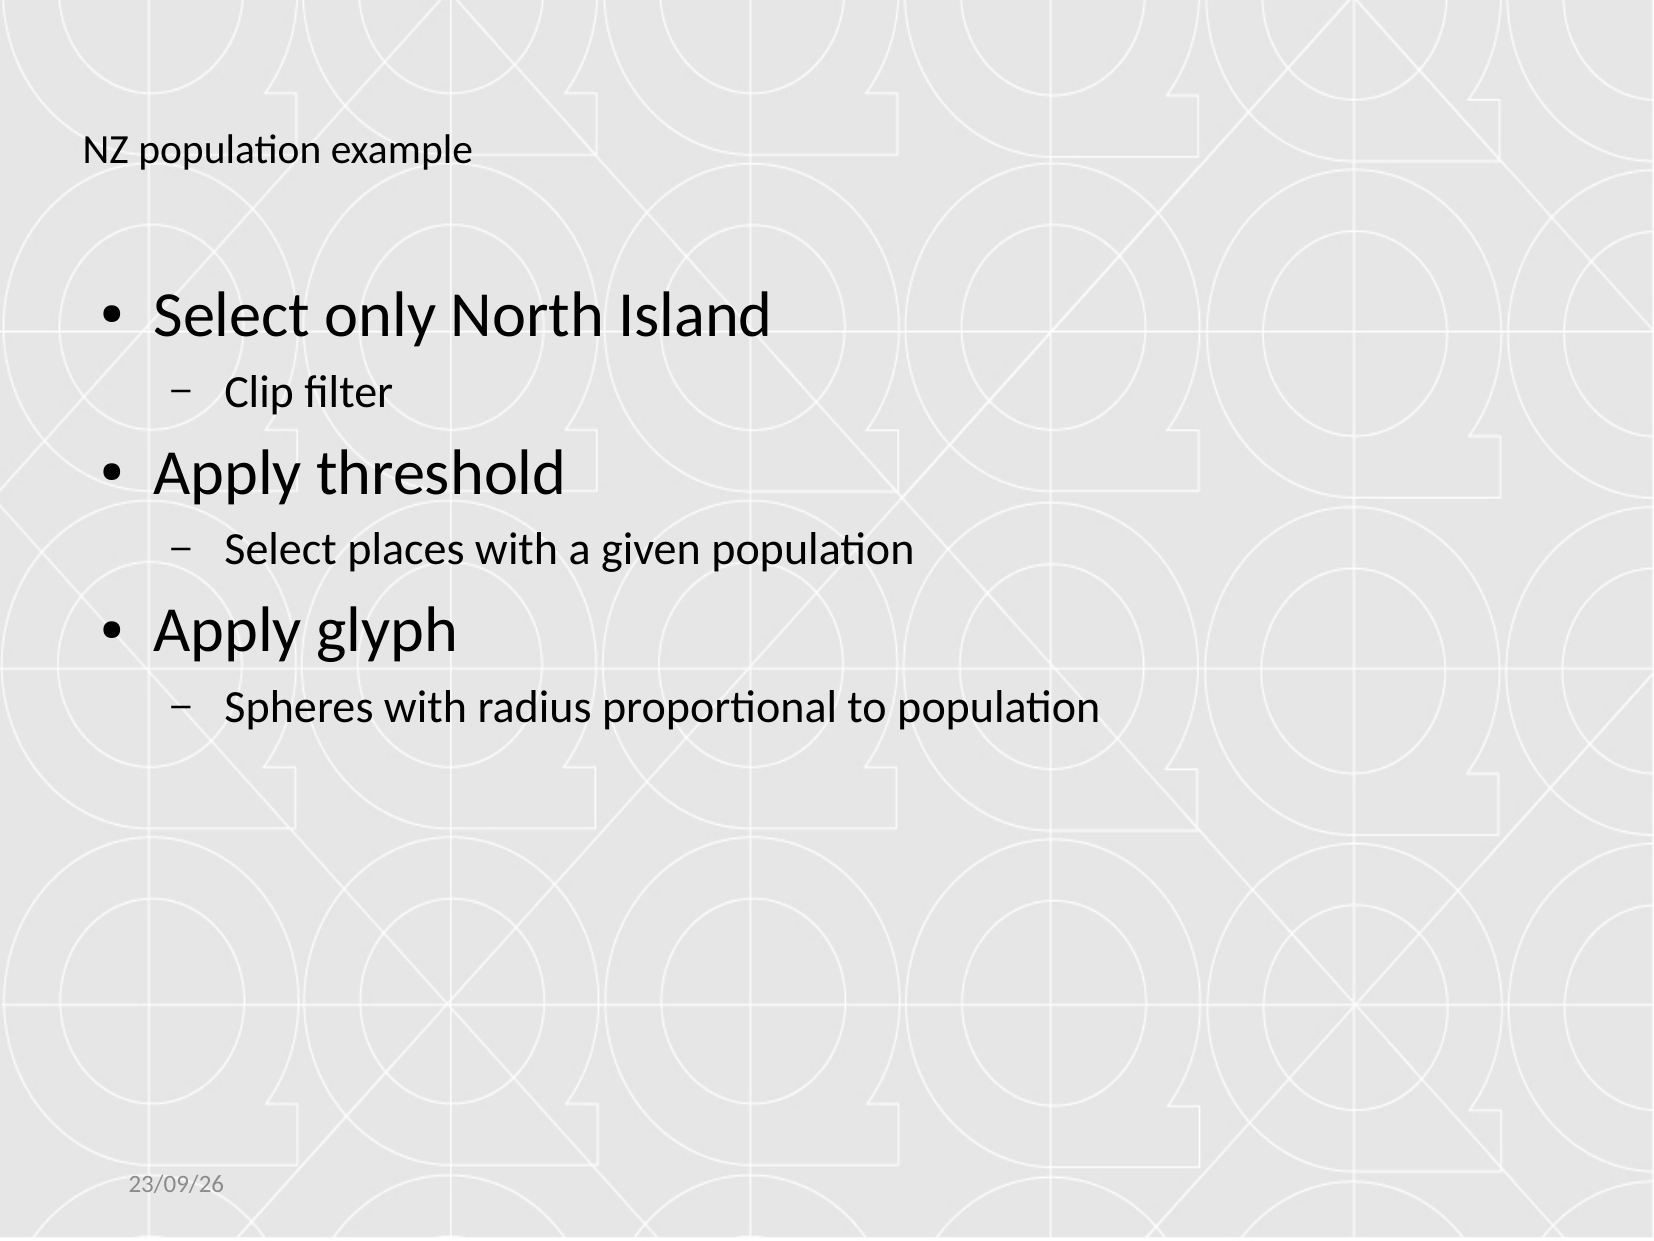

# NZ population example
Select only North Island
Clip filter
Apply threshold
Select places with a given population
Apply glyph
Spheres with radius proportional to population